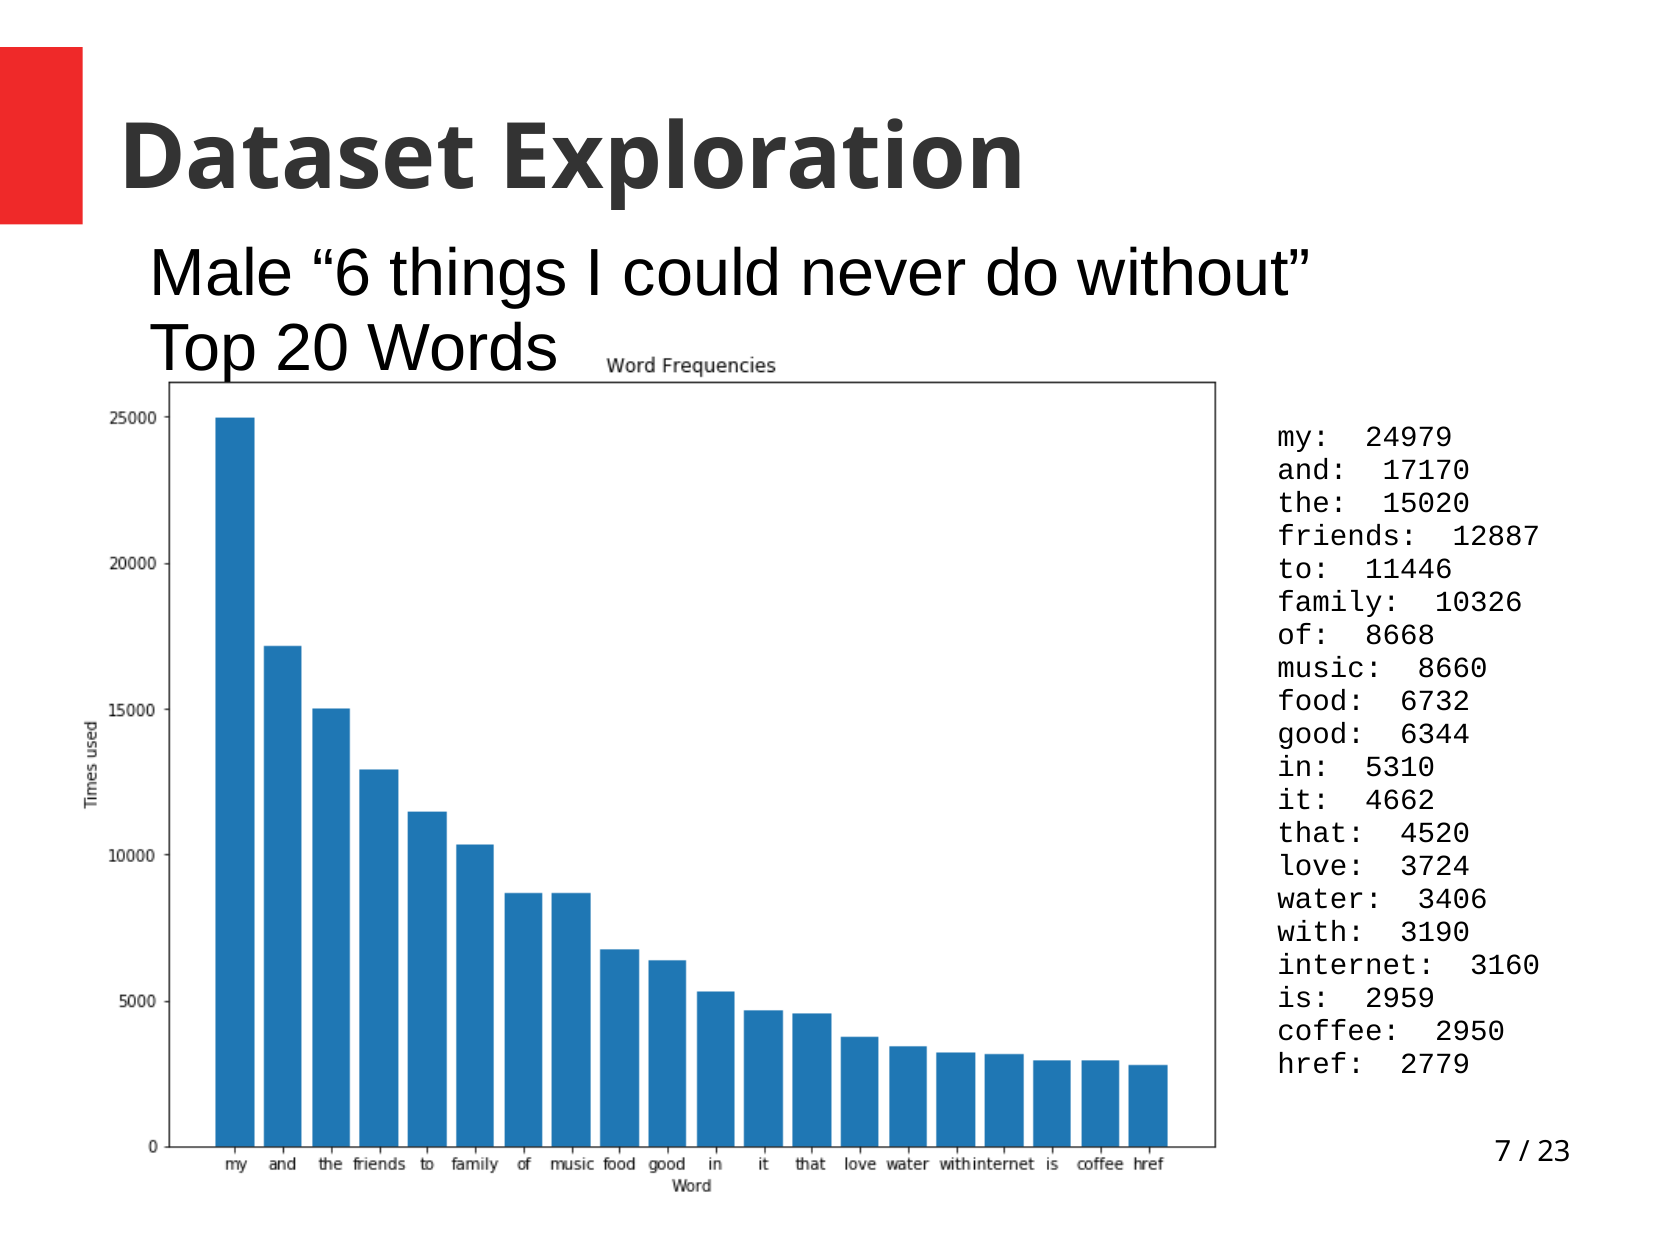

# Dataset Exploration
Male “6 things I could never do without” Top 20 Words
my: 24979
and: 17170
the: 15020
friends: 12887
to: 11446
family: 10326
of: 8668
music: 8660
food: 6732
good: 6344
in: 5310
it: 4662
that: 4520
love: 3724
water: 3406
with: 3190
internet: 3160
is: 2959
coffee: 2950
href: 2779
7